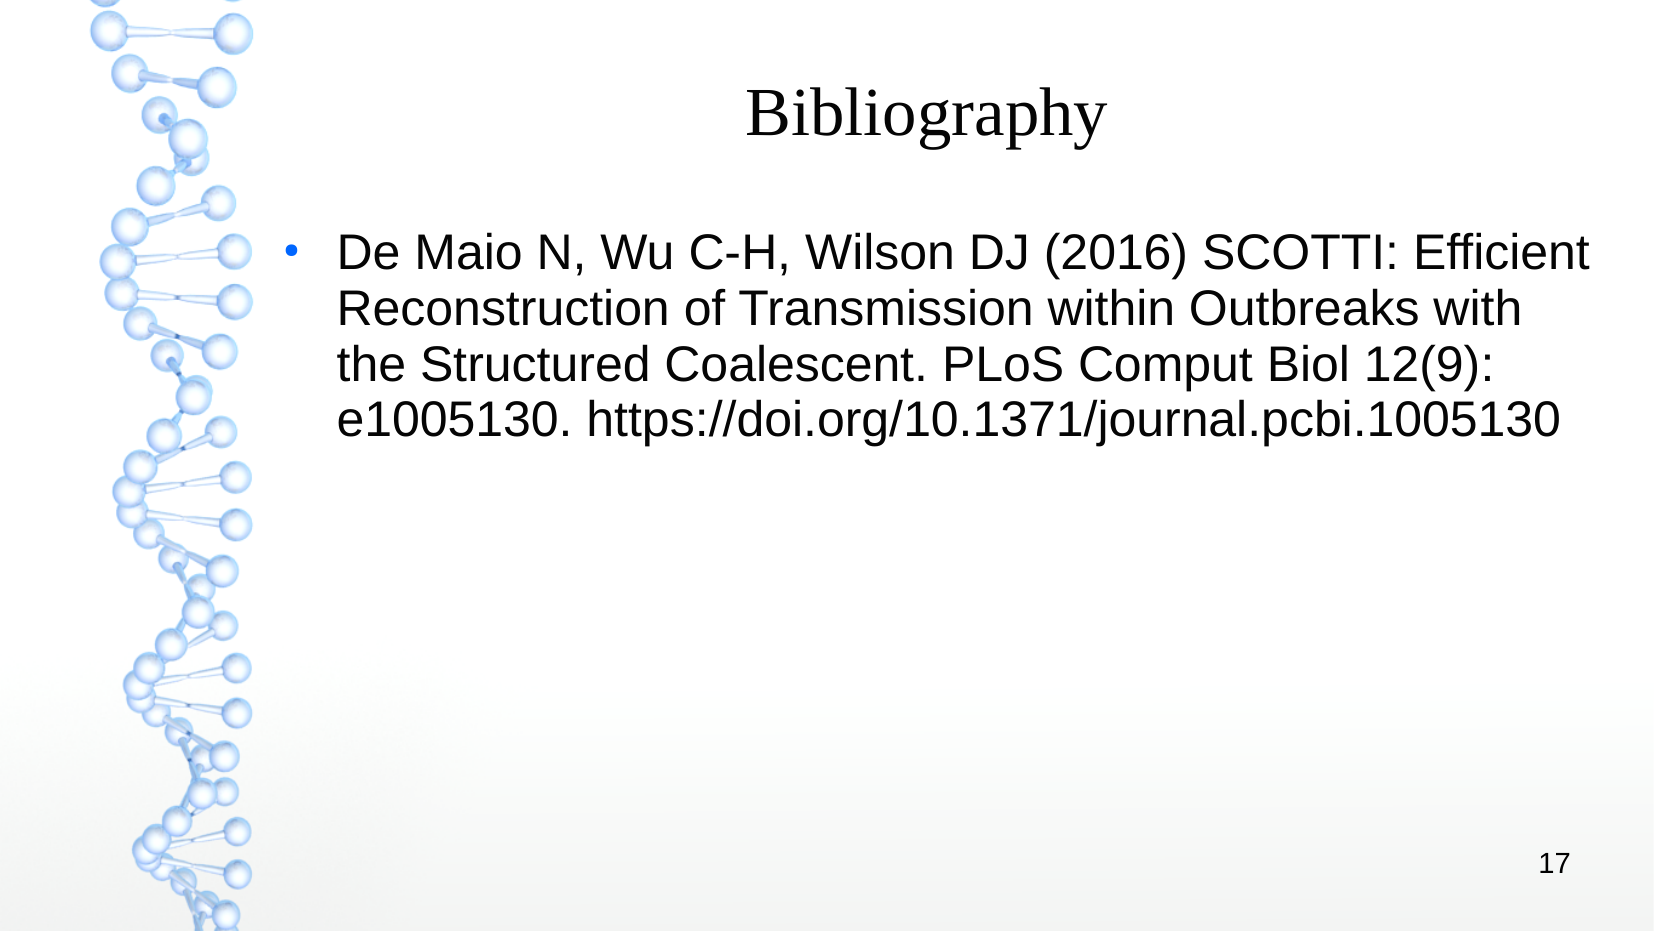

# Bibliography
De Maio N, Wu C-H, Wilson DJ (2016) SCOTTI: Efficient Reconstruction of Transmission within Outbreaks with the Structured Coalescent. PLoS Comput Biol 12(9): e1005130. https://doi.org/10.1371/journal.pcbi.1005130
17